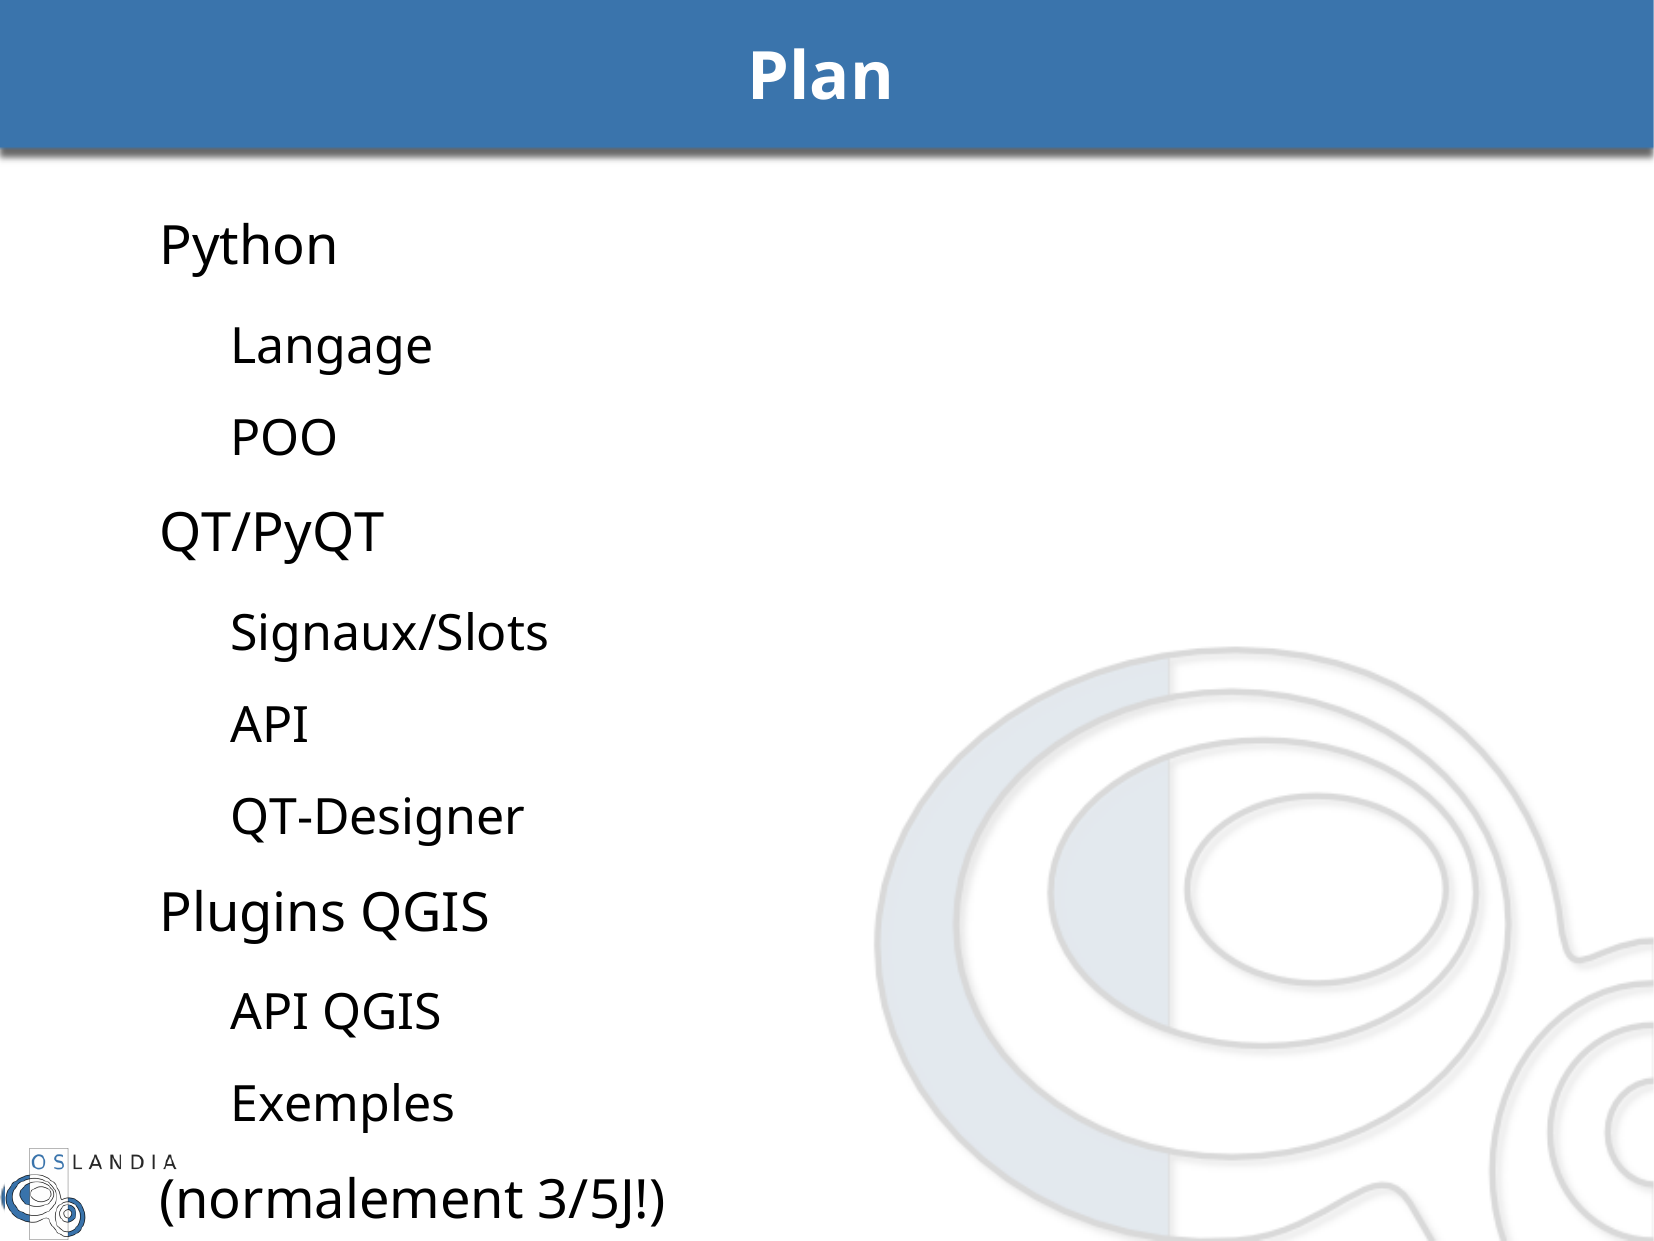

# Plan
Python
Langage
POO
QT/PyQT
Signaux/Slots
API
QT-Designer
Plugins QGIS
API QGIS
Exemples
(normalement 3/5J!)